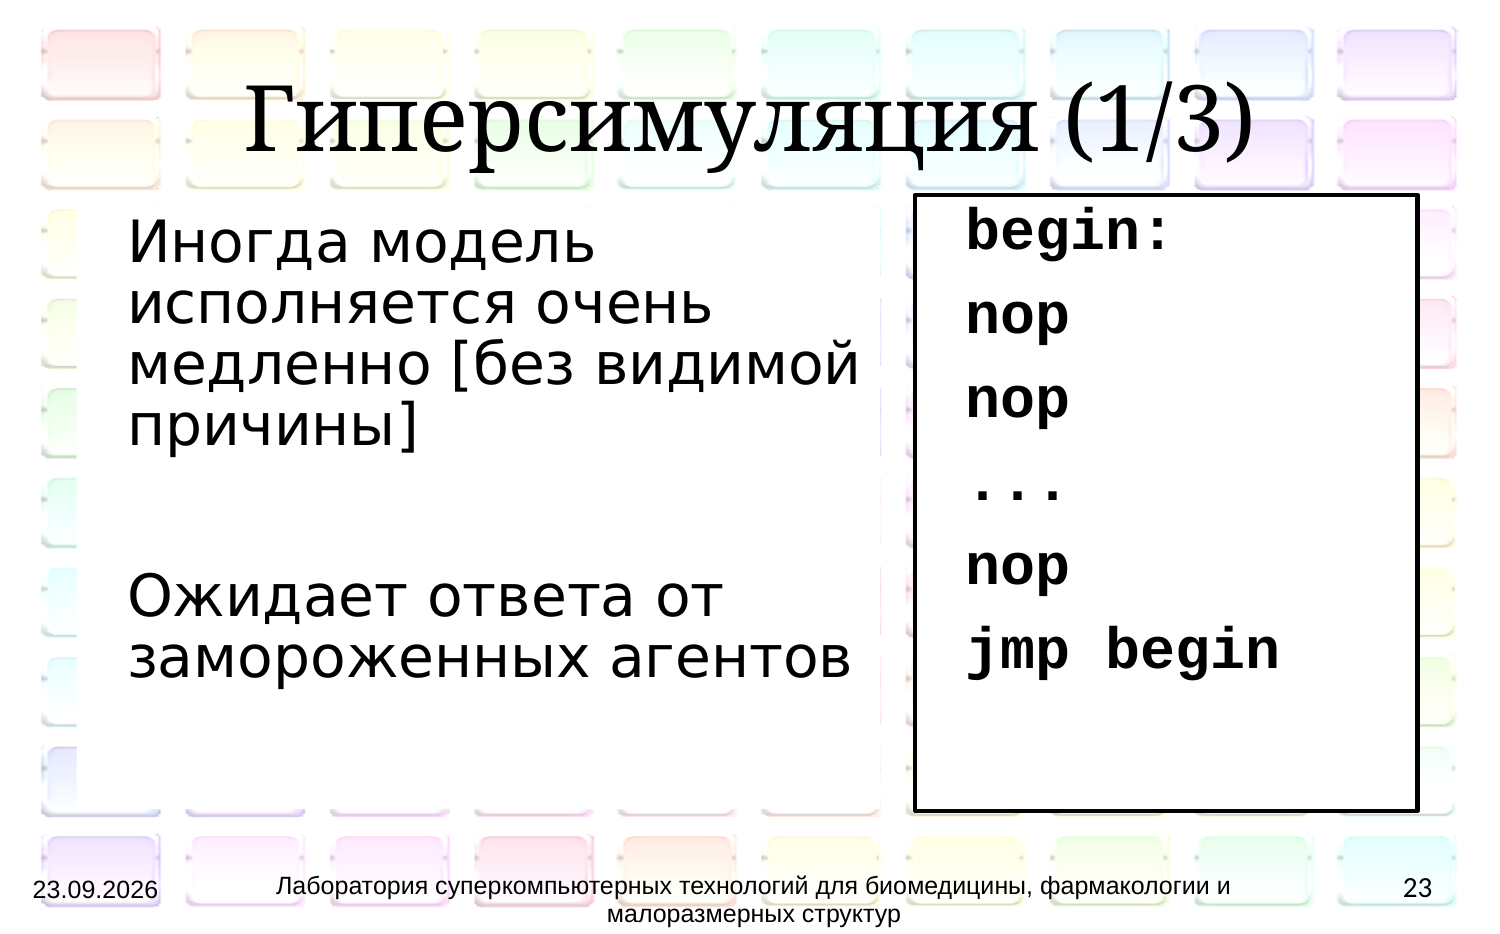

# Гиперсимуляция (1/3)
begin:
nop
nop
...
nop
jmp begin
Иногда модель исполняется очень медленно [без видимой причины]
Ожидает ответа от замороженных агентов
Лаборатория суперкомпьютерных технологий для биомедицины, фармакологии и малоразмерных структур
20